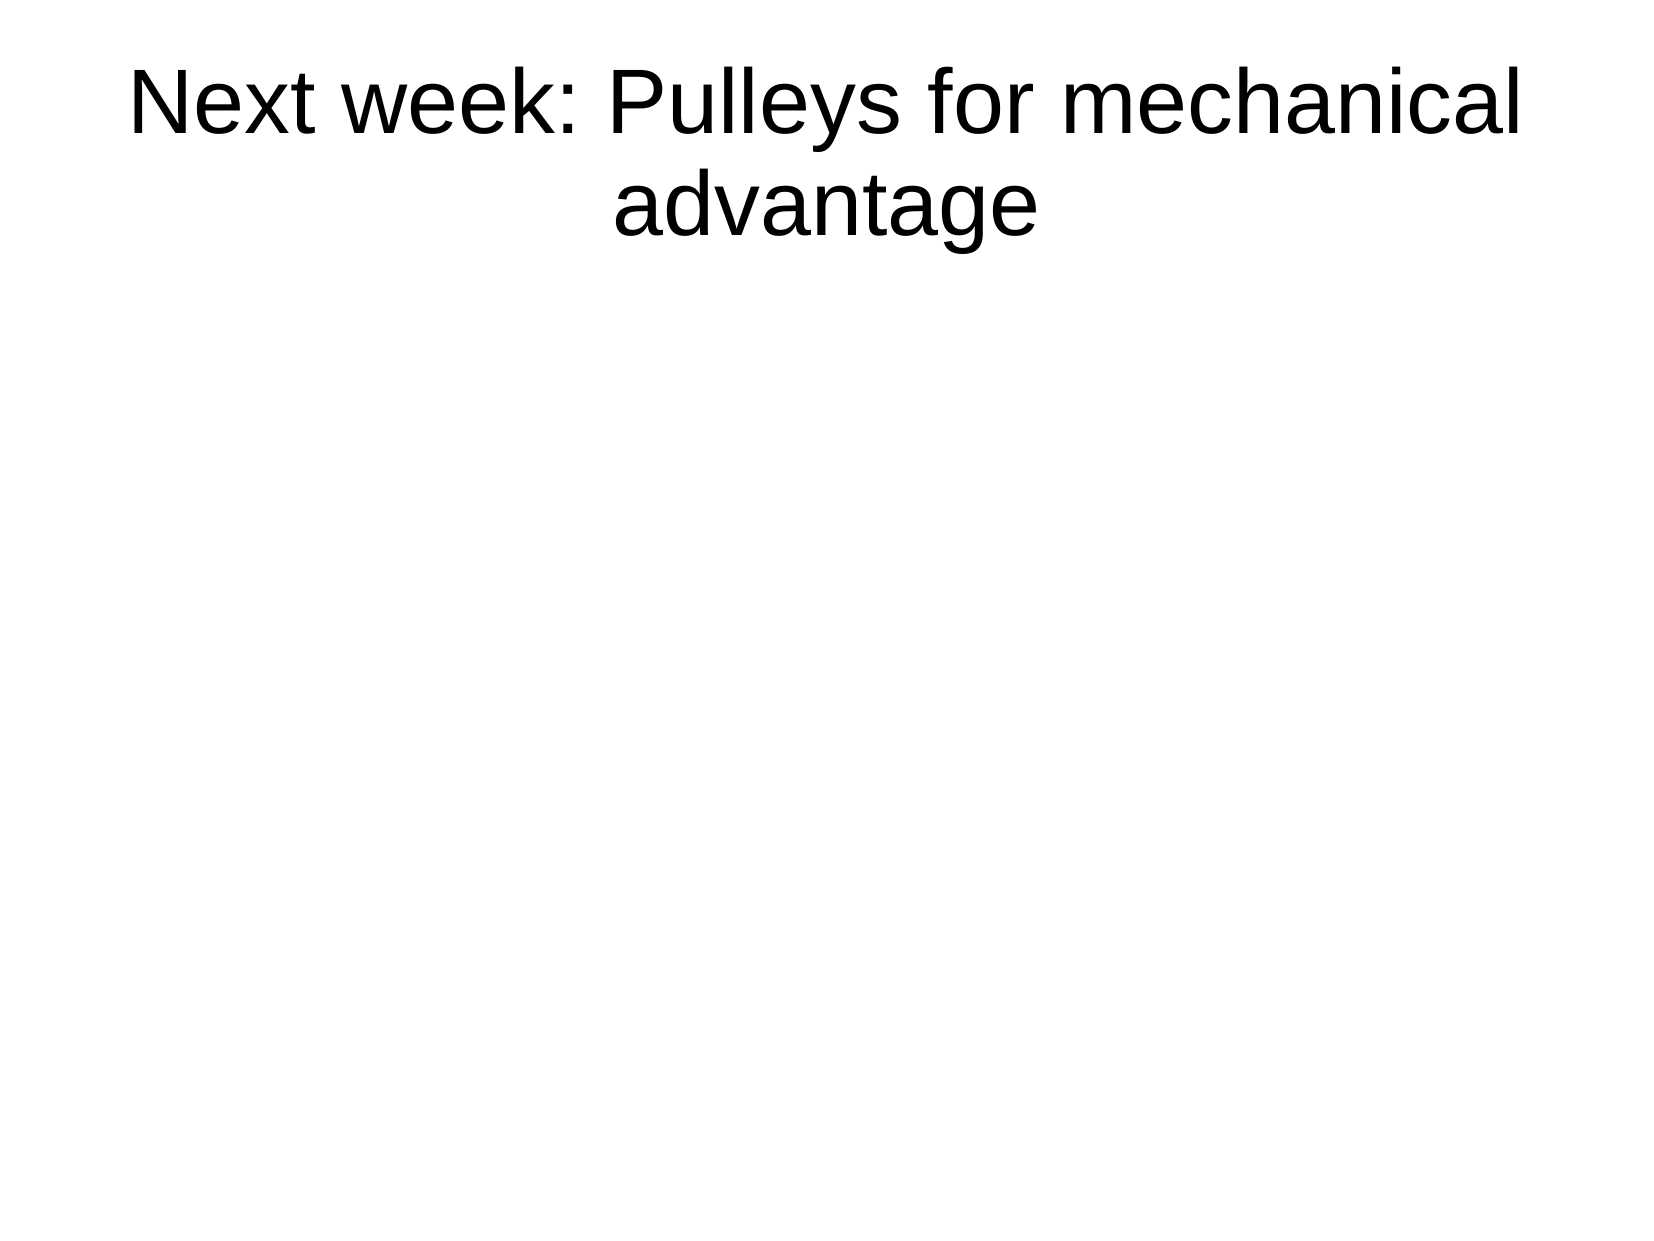

# Next week: Pulleys for mechanical advantage